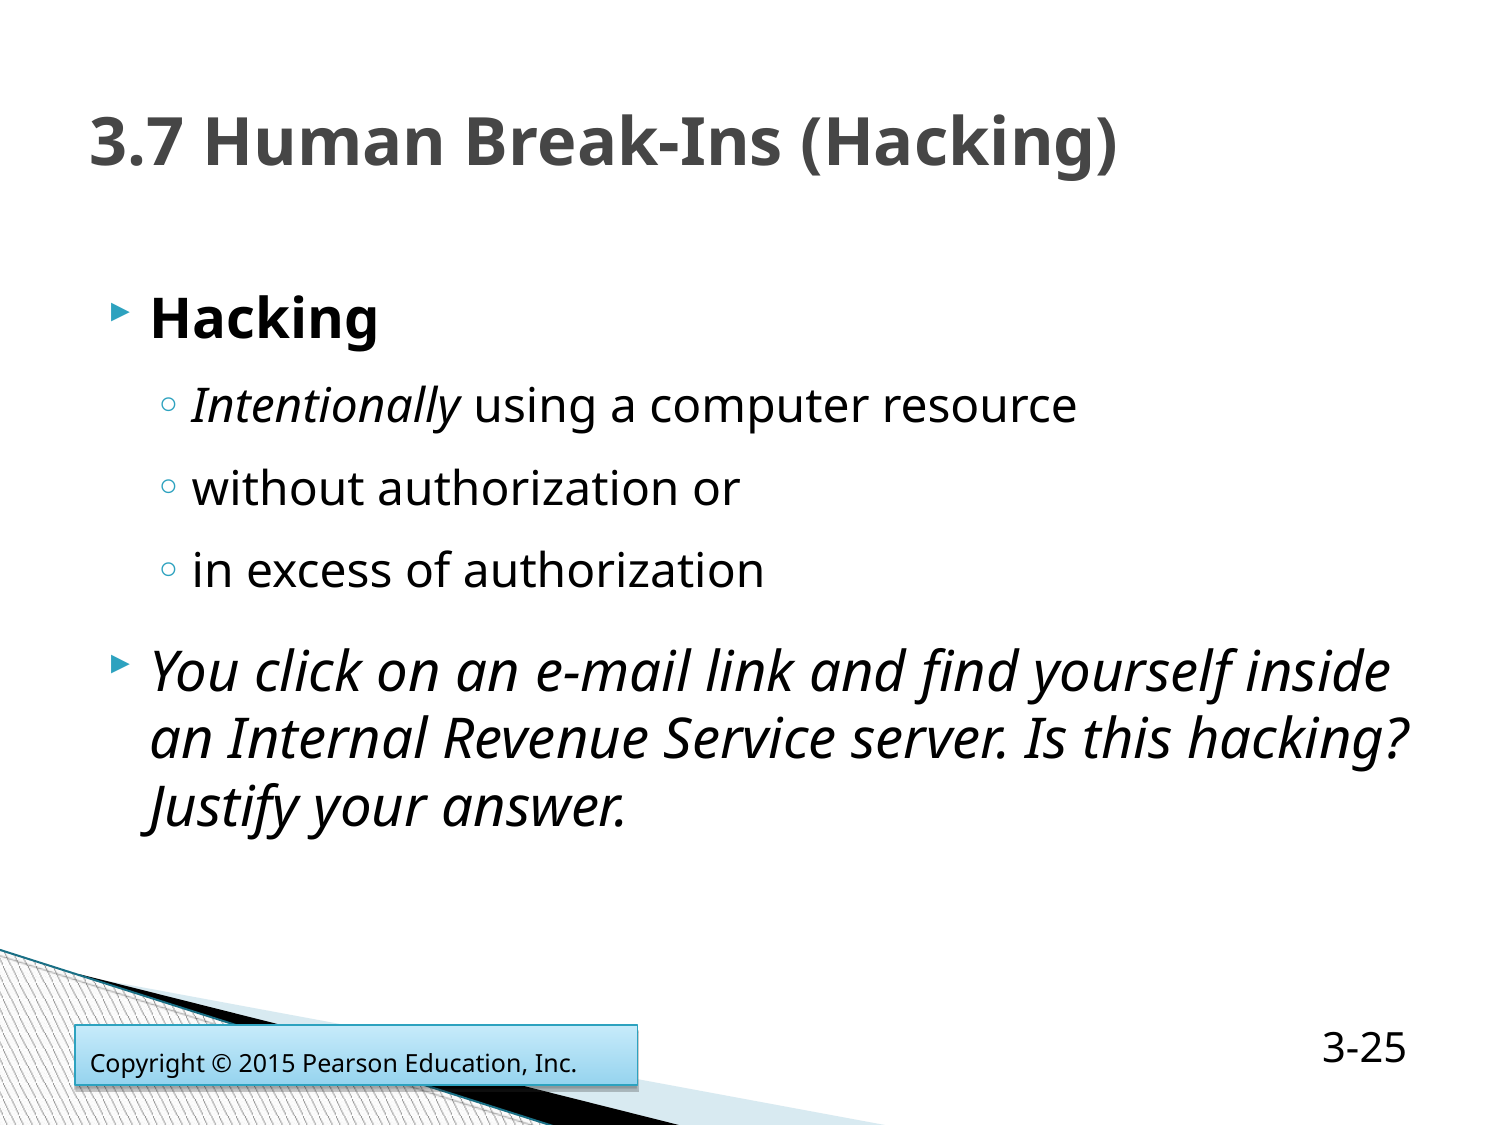

3.7 Human Break-Ins (Hacking)
# Hacking
Intentionally using a computer resource
without authorization or
in excess of authorization
You click on an e-mail link and find yourself inside an Internal Revenue Service server. Is this hacking? Justify your answer.
Copyright © 2015 Pearson Education, Inc.